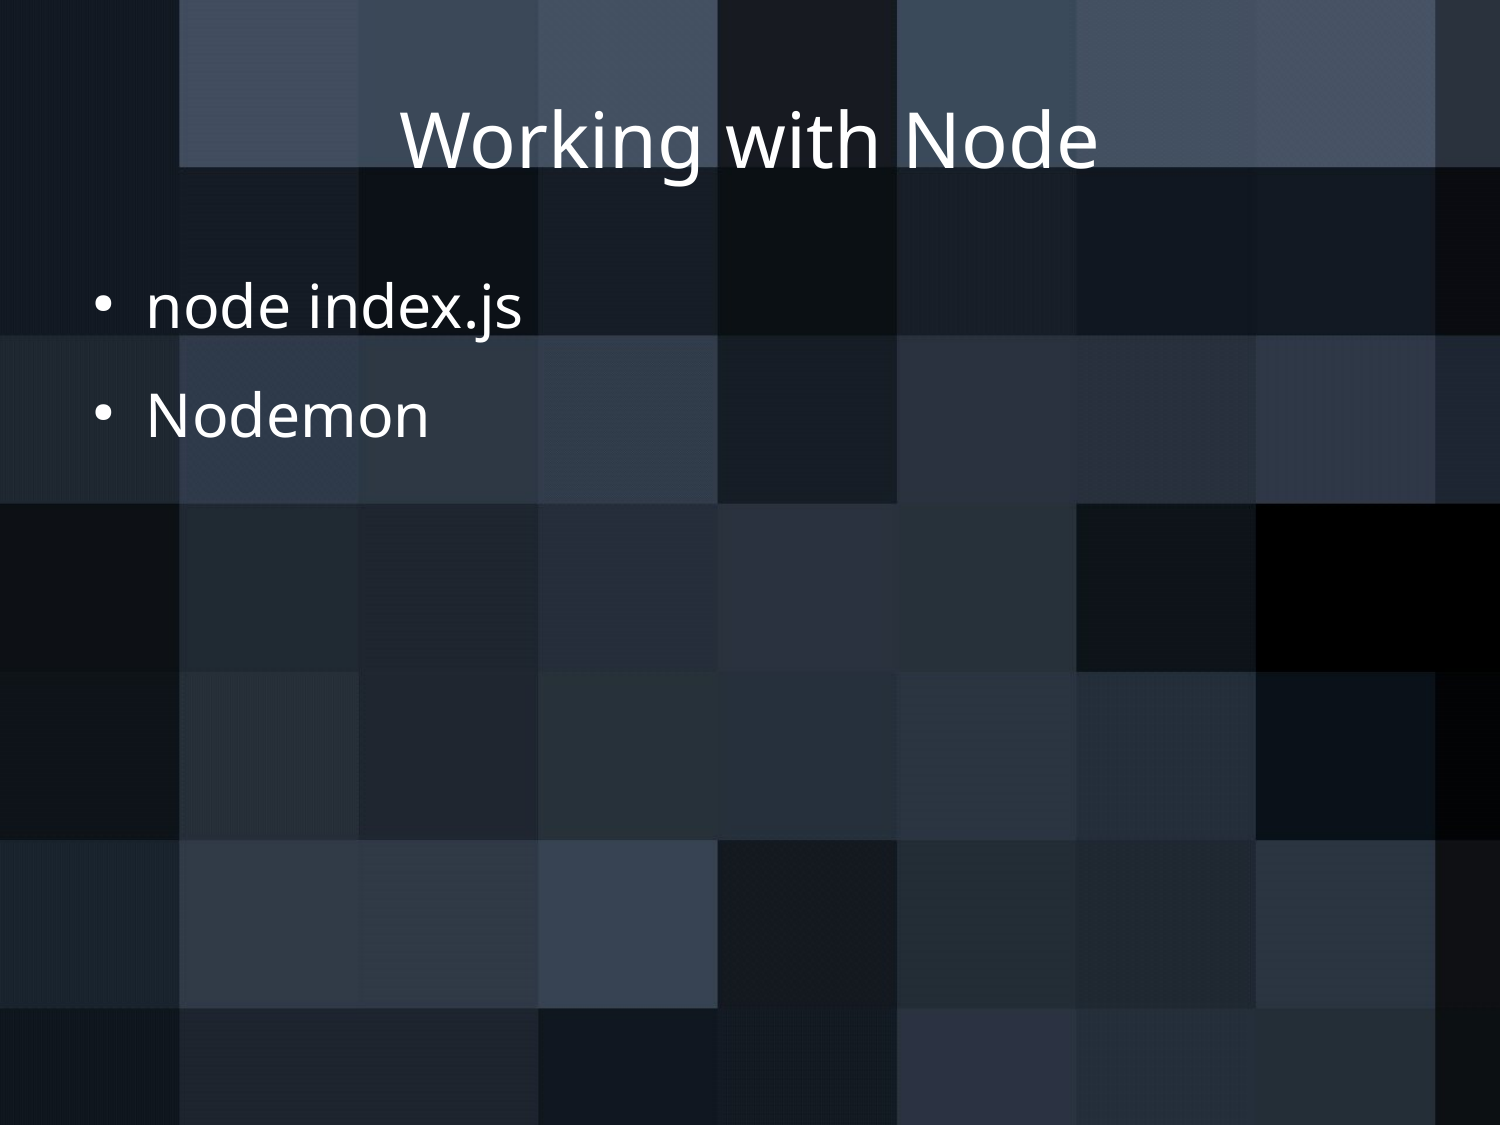

# Working with Node
node index.js
Nodemon